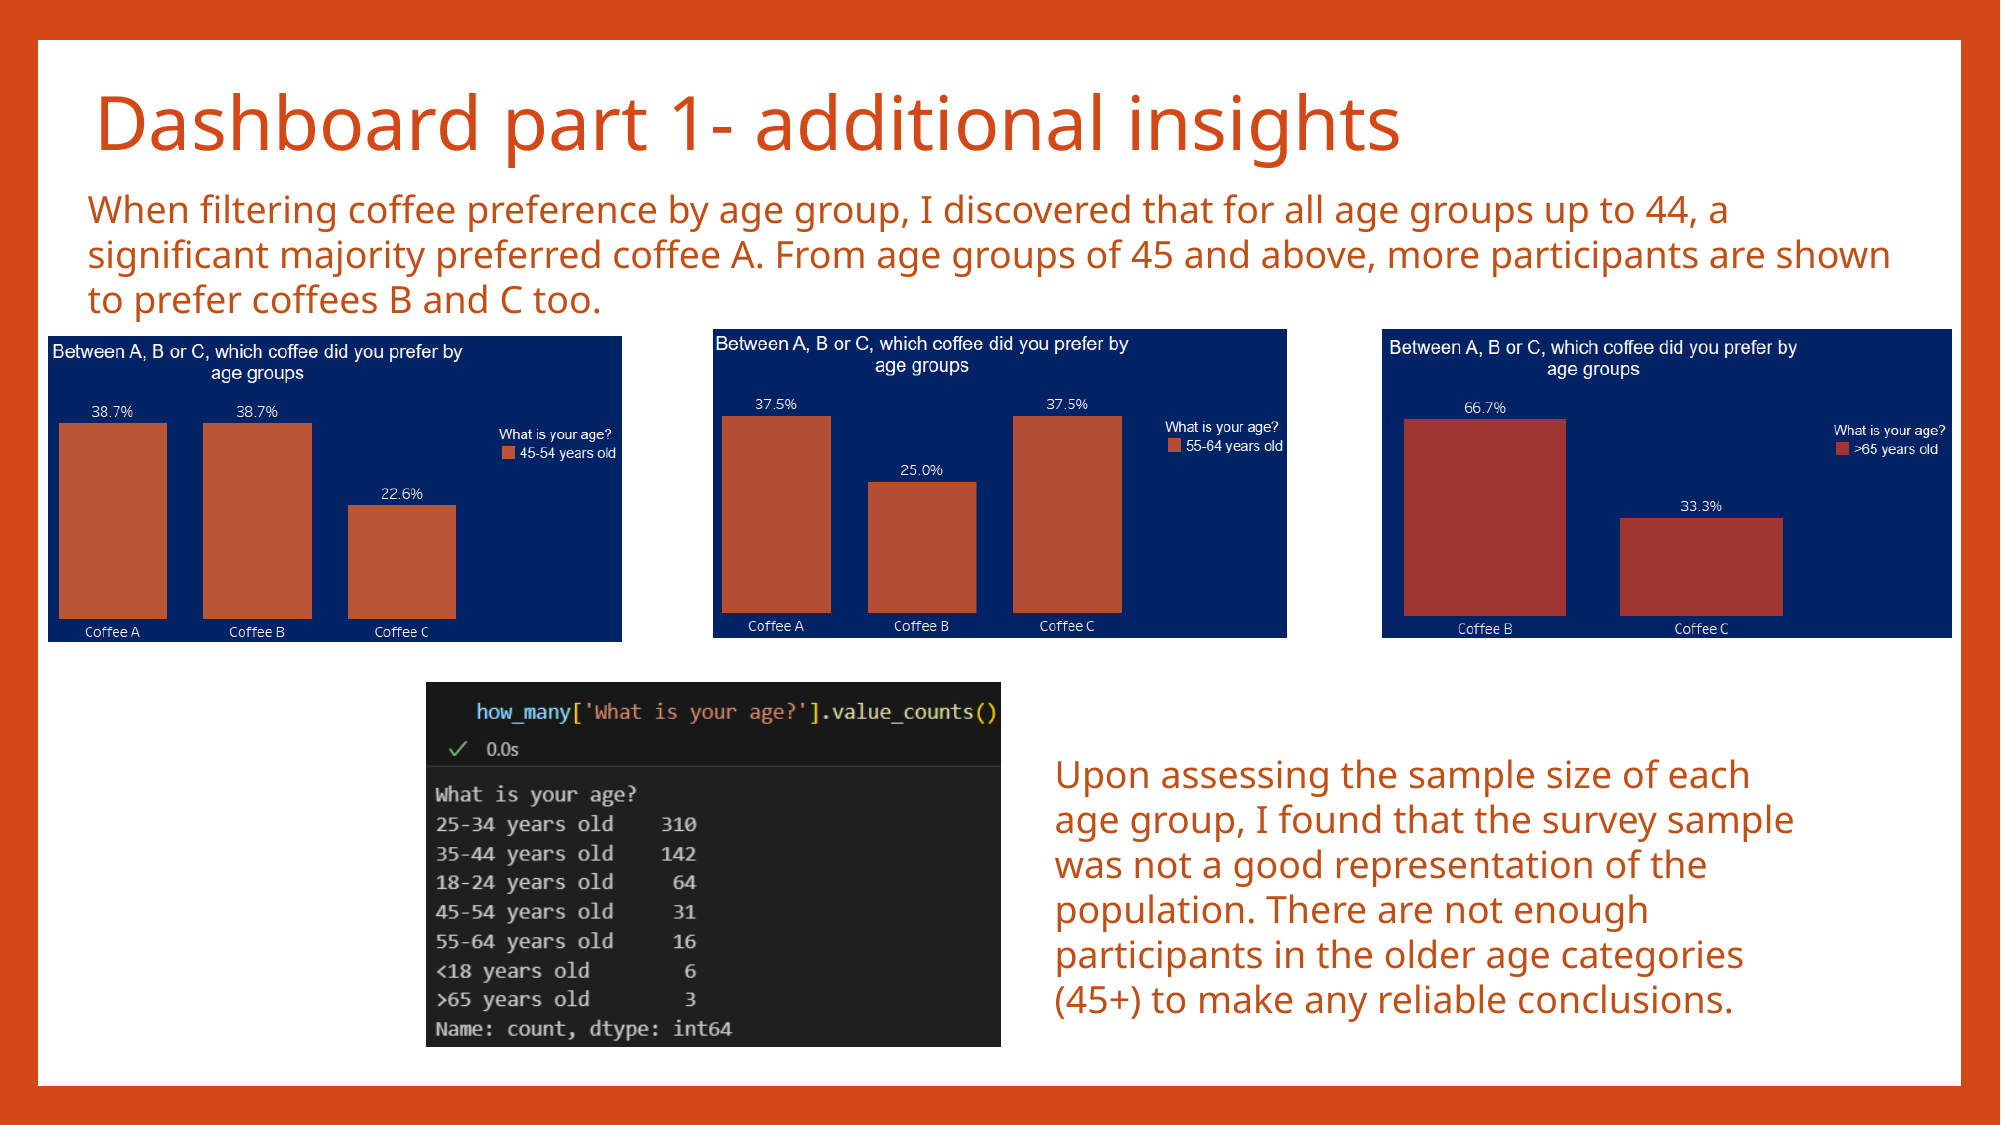

# Dashboard part 1- additional insights
When filtering coffee preference by age group, I discovered that for all age groups up to 44, a significant majority preferred coffee A. From age groups of 45 and above, more participants are shown to prefer coffees B and C too.
Upon assessing the sample size of each age group, I found that the survey sample was not a good representation of the population. There are not enough participants in the older age categories (45+) to make any reliable conclusions.